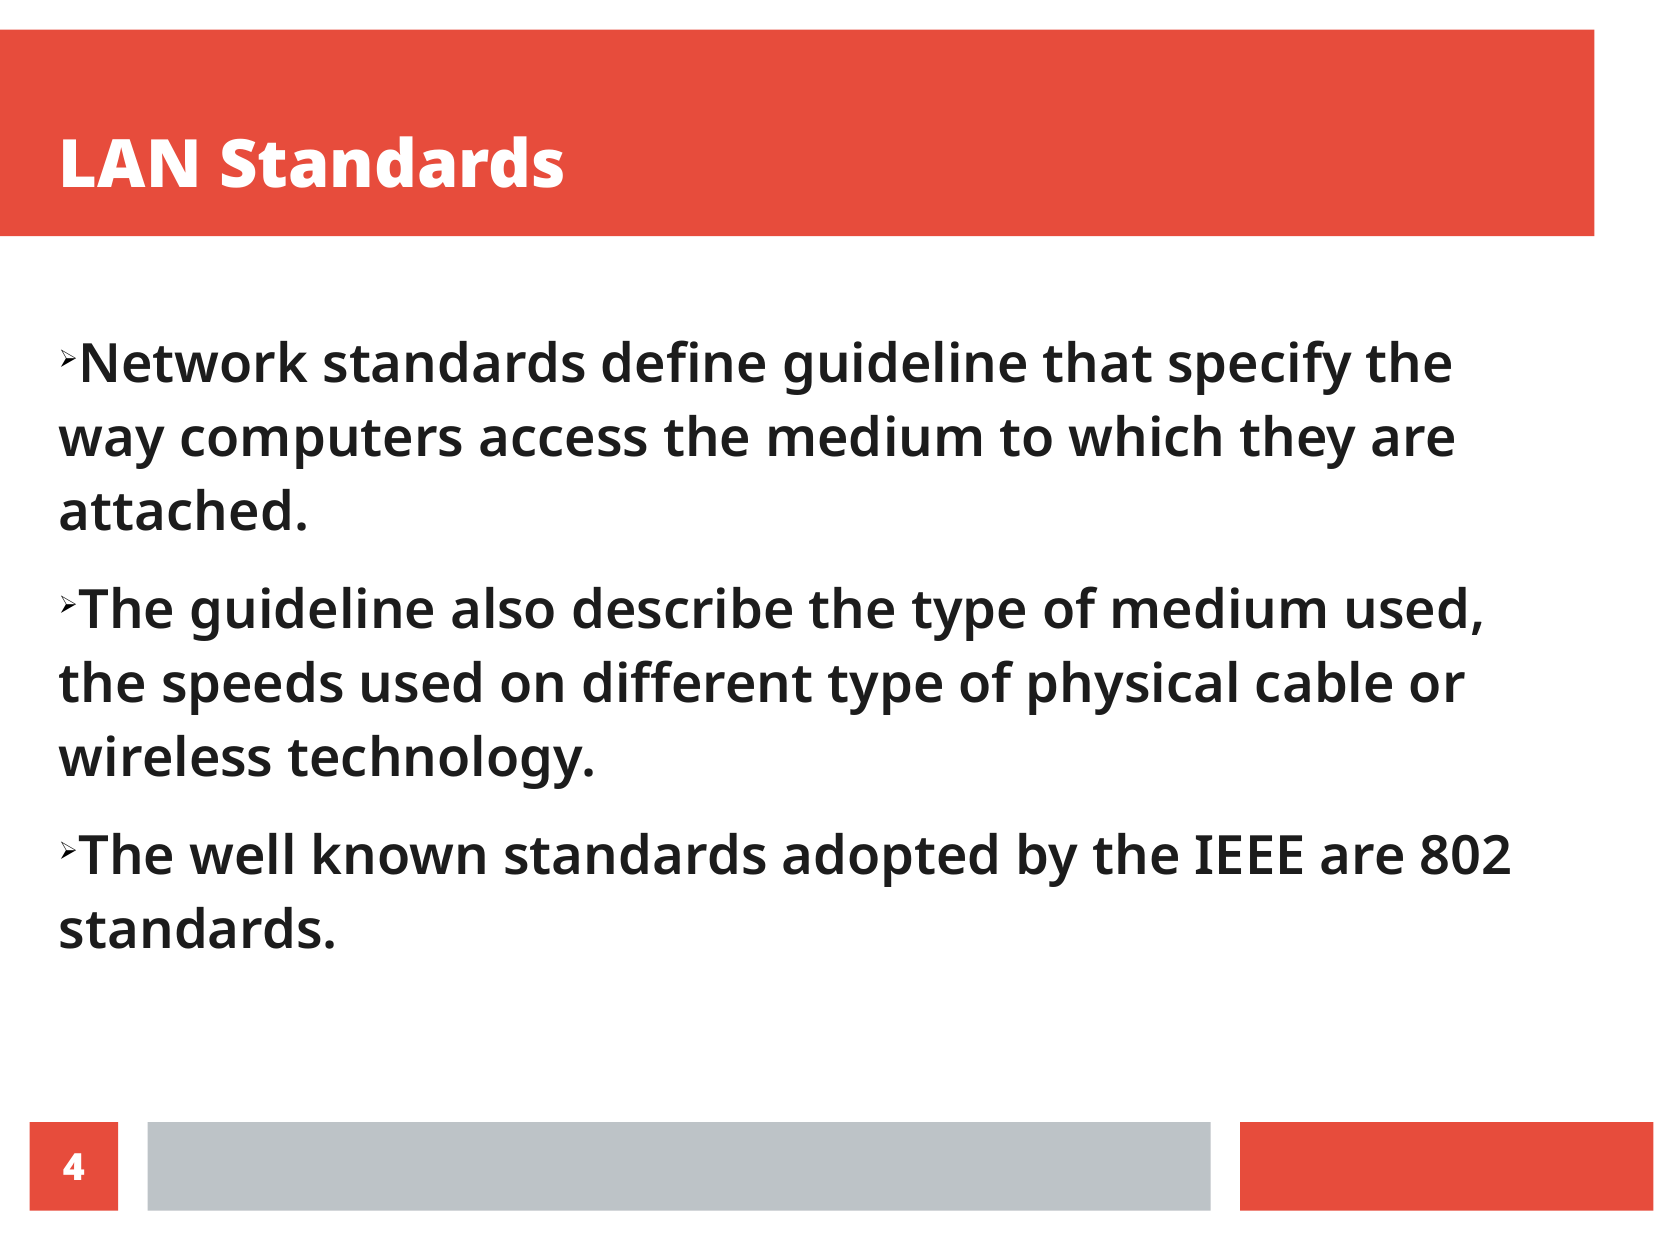

# LAN Standards
Network standards define guideline that specify the way computers access the medium to which they are attached.
The guideline also describe the type of medium used, the speeds used on different type of physical cable or wireless technology.
The well known standards adopted by the IEEE are 802 standards.
4